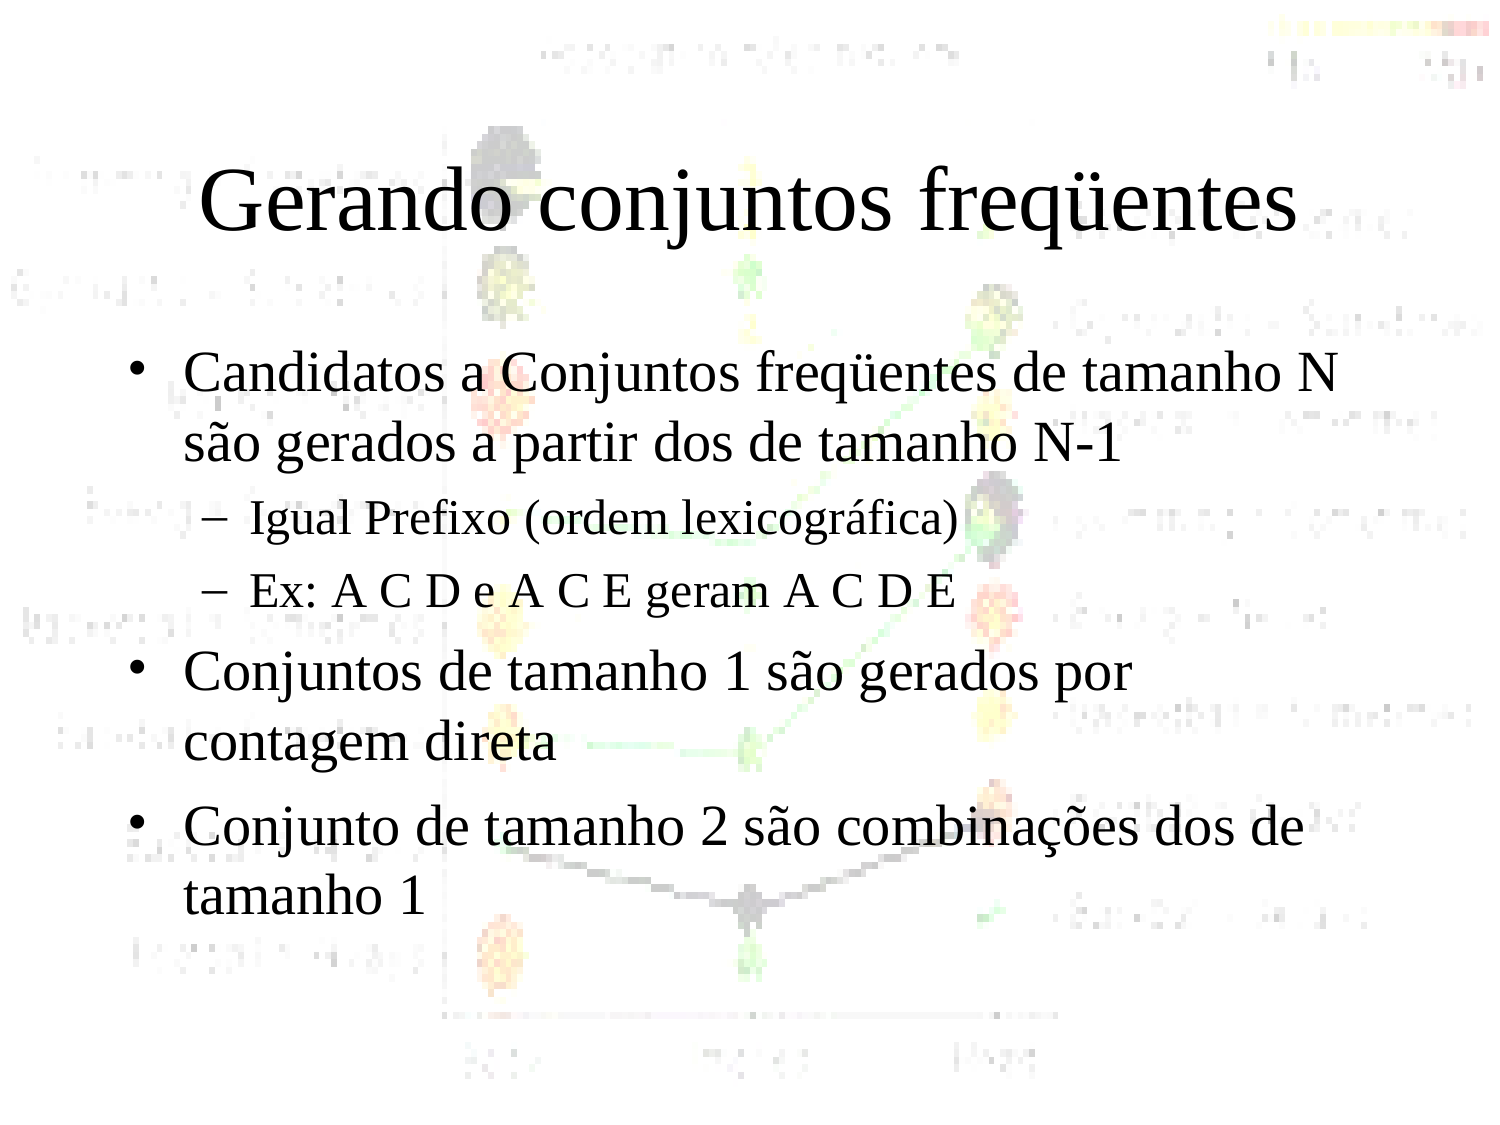

# Gerando conjuntos freqüentes
Candidatos a Conjuntos freqüentes de tamanho N são gerados a partir dos de tamanho N-1
Igual Prefixo (ordem lexicográfica)
Ex: A C D e A C E geram A C D E
Conjuntos de tamanho 1 são gerados por contagem direta
Conjunto de tamanho 2 são combinações dos de tamanho 1